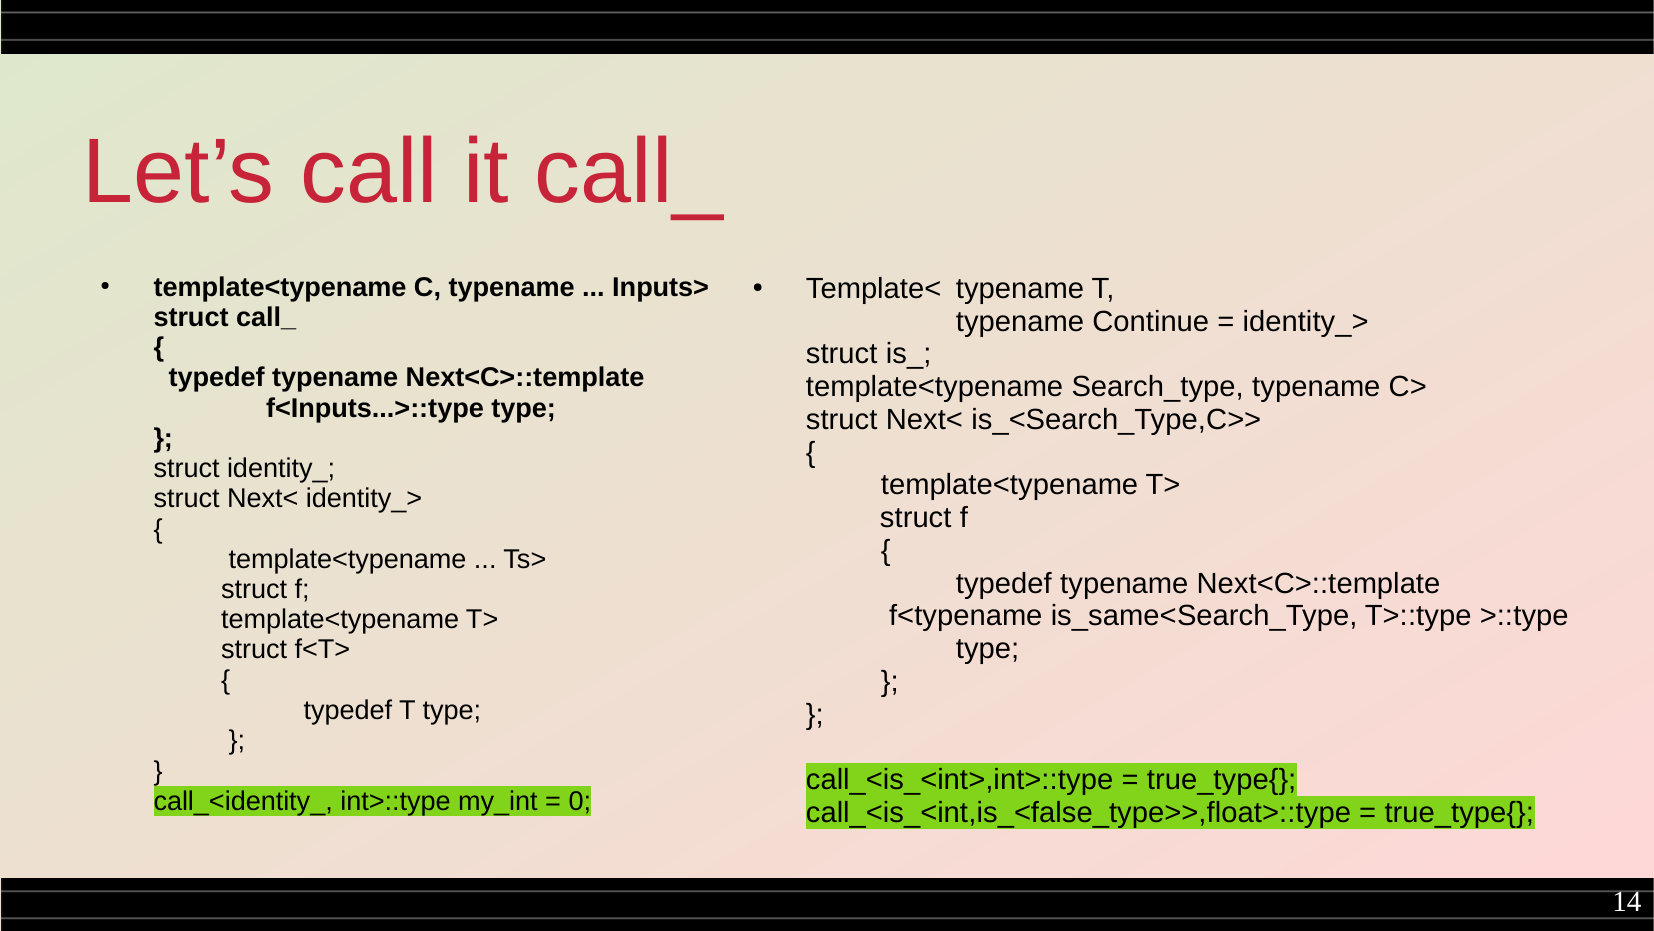

# Let’s call it call_
template<typename C, typename ... Inputs>
struct call_
{
 typedef typename Next<C>::template
 f<Inputs...>::type type;
};
struct identity_;
struct Next< identity_>
{
 	template<typename ... Ts>
 struct f;
 template<typename T>
 struct f<T>
 {
		typedef T type;
	};
}
call_<identity_, int>::type my_int = 0;
Template<	typename T,
		typename Continue = identity_>
struct is_;
template<typename Search_type, typename C>
struct Next< is_<Search_Type,C>>
{
 	template<typename T>
 struct f
	{
		typedef typename Next<C>::template
	 f<typename is_same<Search_Type, T>::type >::type
		type;
	};
};
call_<is_<int>,int>::type = true_type{};
call_<is_<int,is_<false_type>>,float>::type = true_type{};